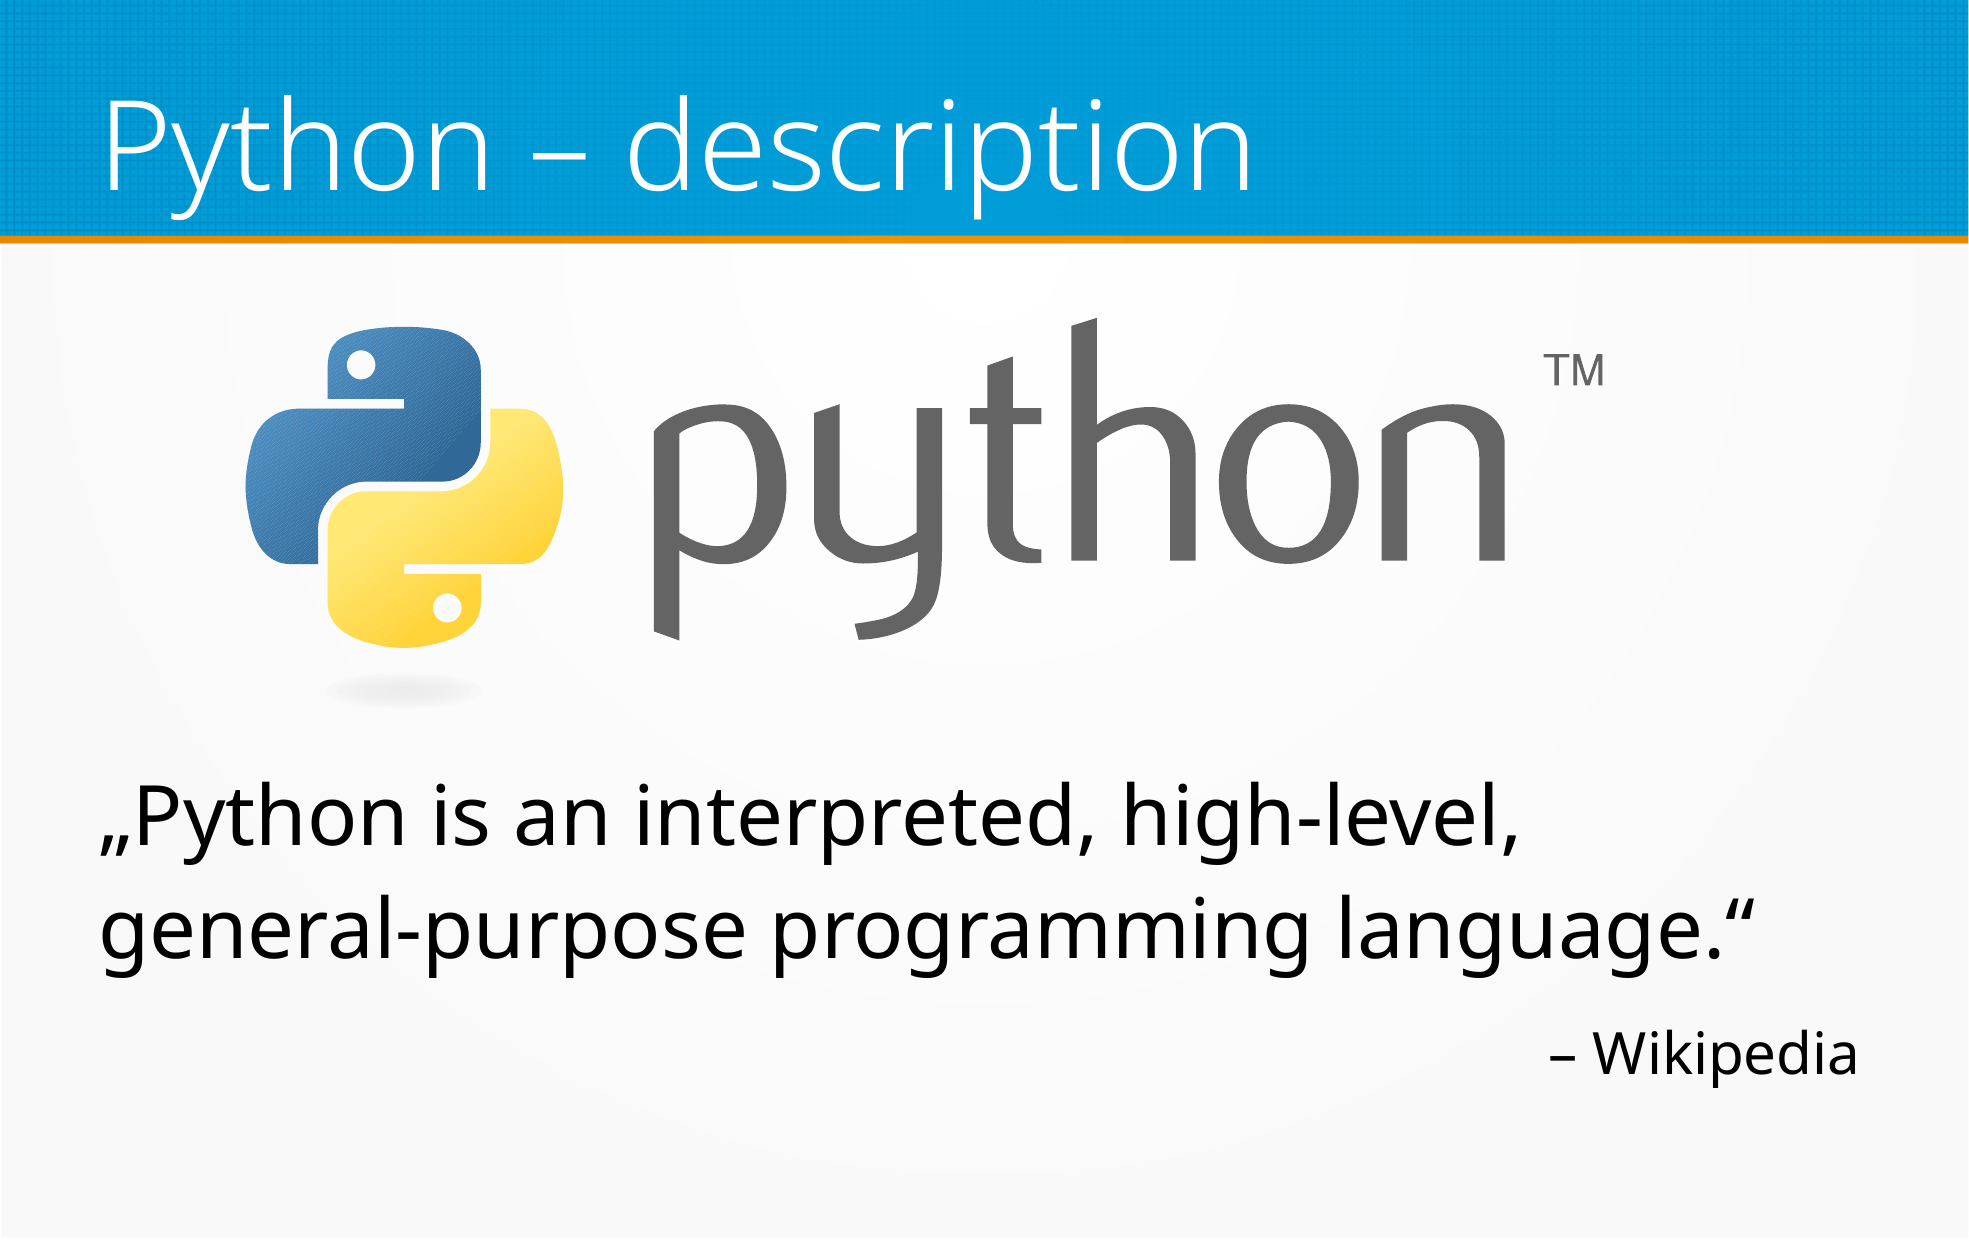

# Python – description
„Python is an interpreted, high-level, general-purpose programming language.“
– Wikipedia